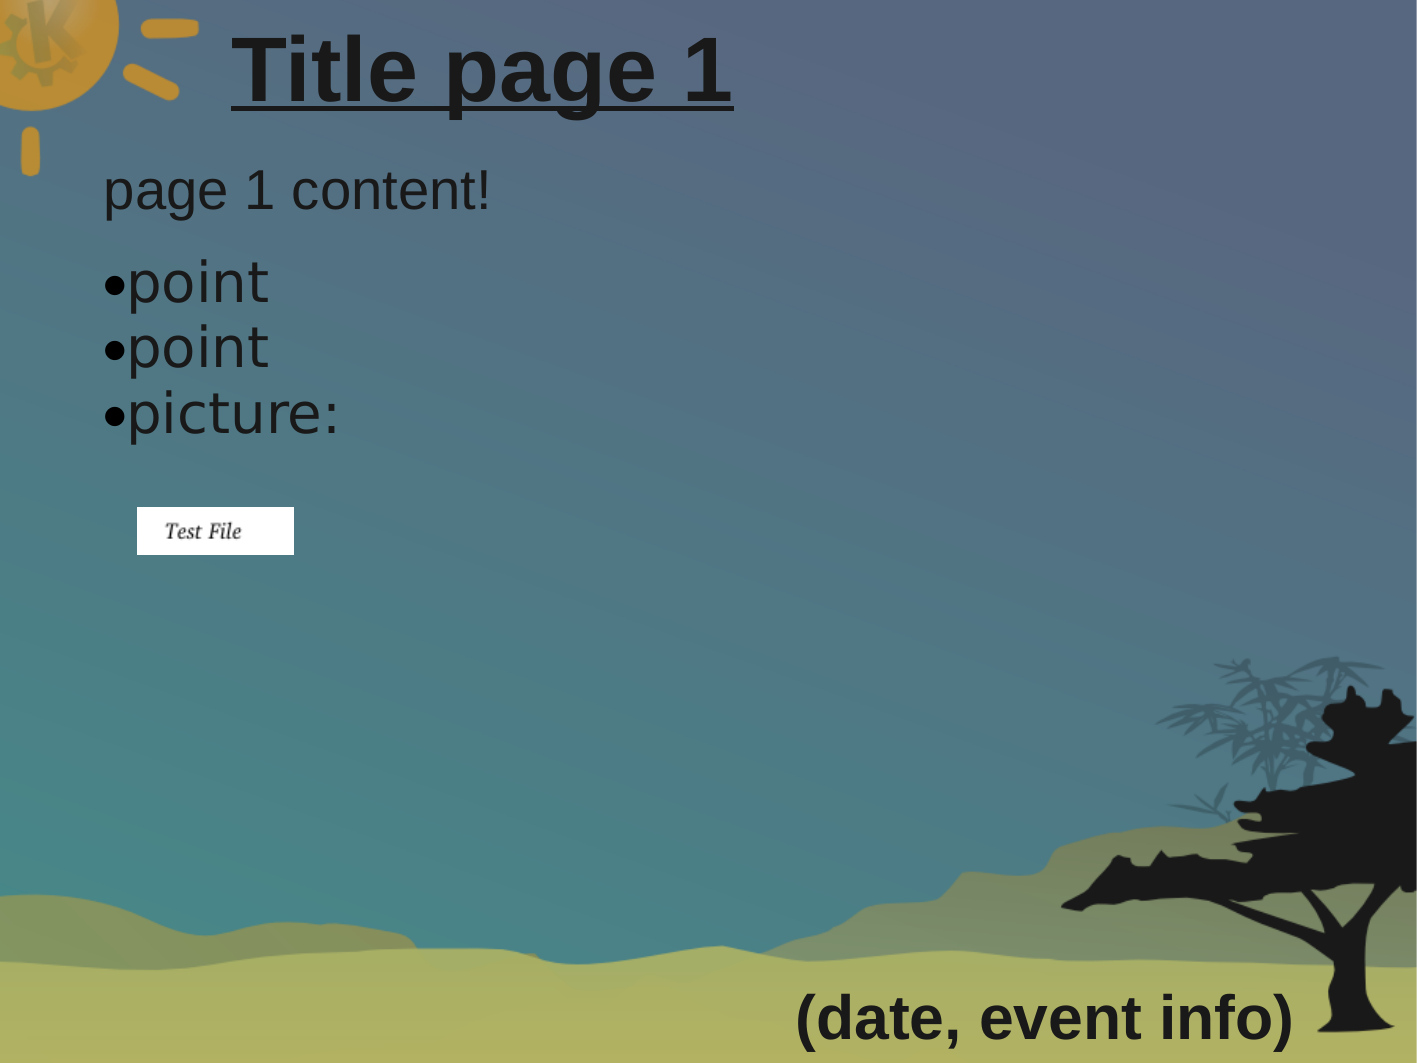

Title page 1
page 1 content!
point
point
picture: